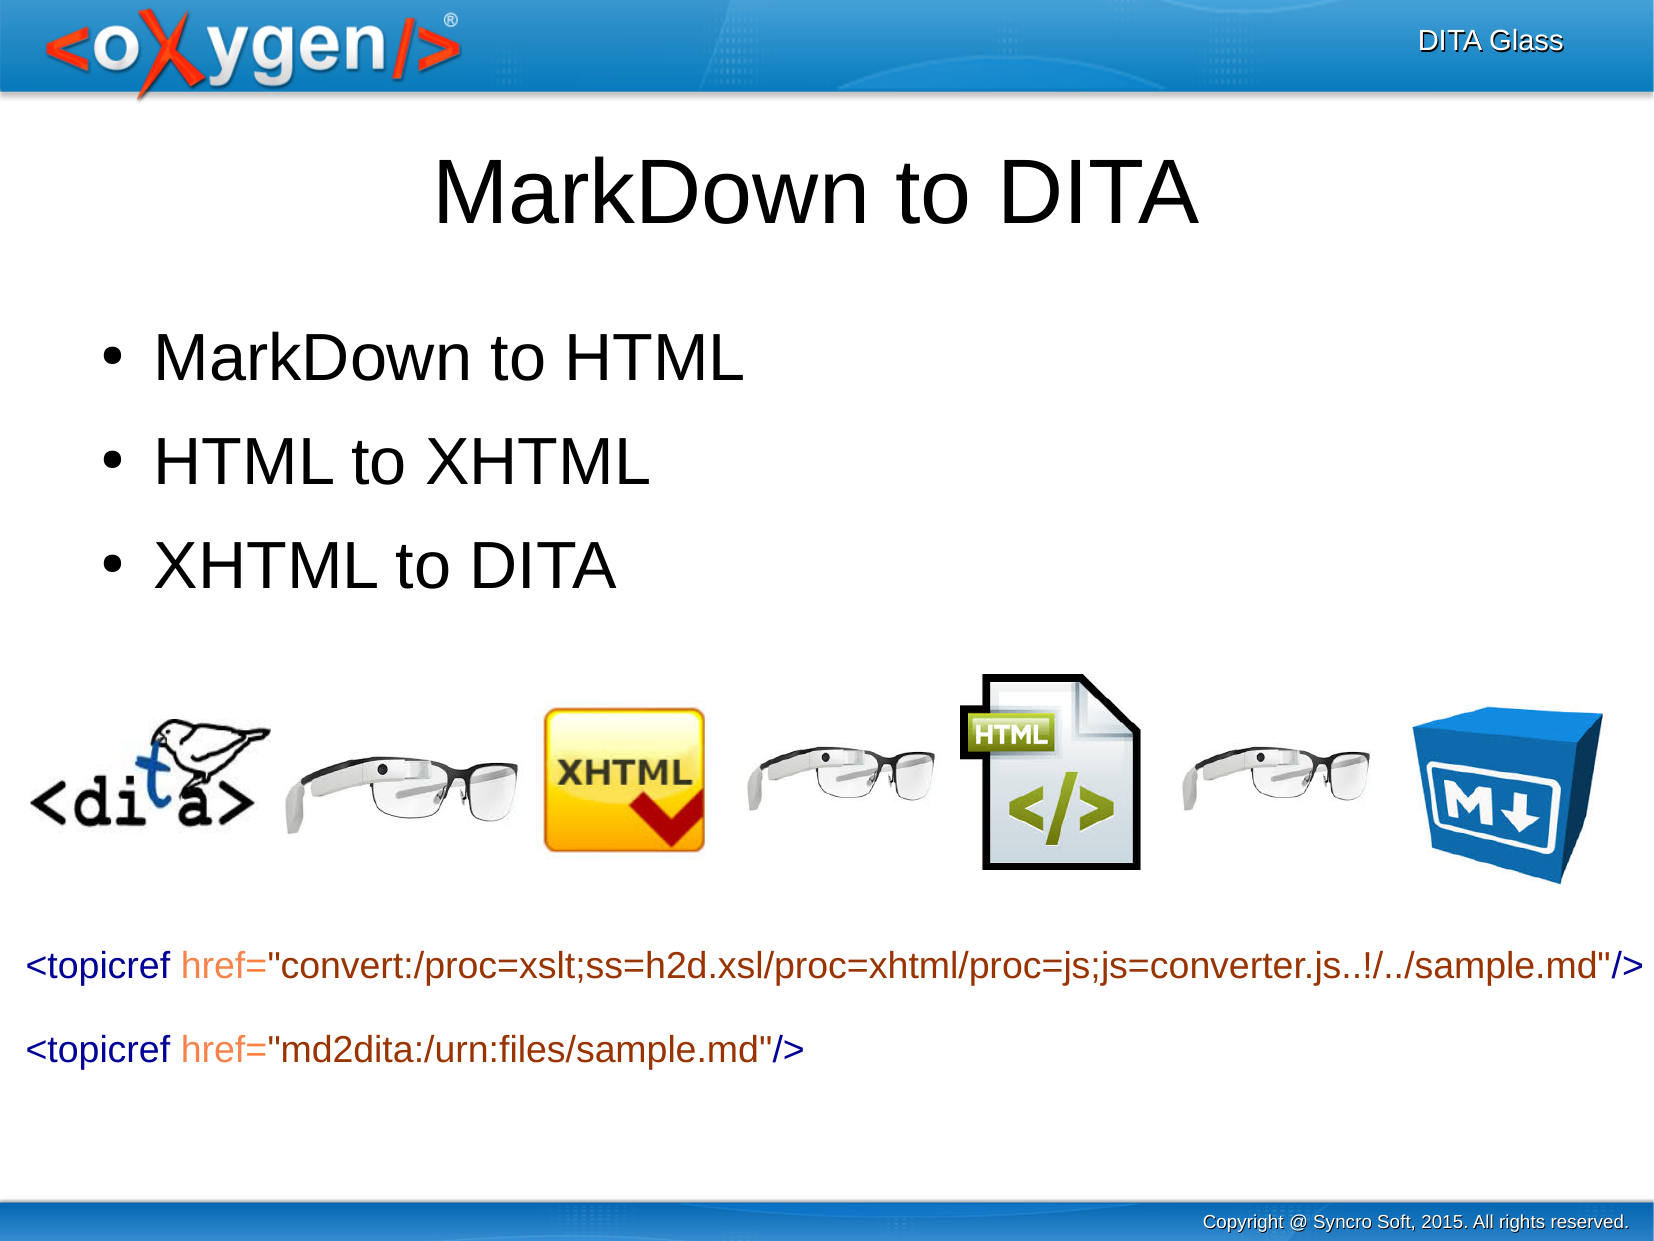

# MarkDown to DITA
MarkDown to HTML
HTML to XHTML
XHTML to DITA
 <topicref href="convert:/proc=xslt;ss=h2d.xsl/proc=xhtml/proc=js;js=converter.js..!/../sample.md"/>
 <topicref href="md2dita:/urn:files/sample.md"/>